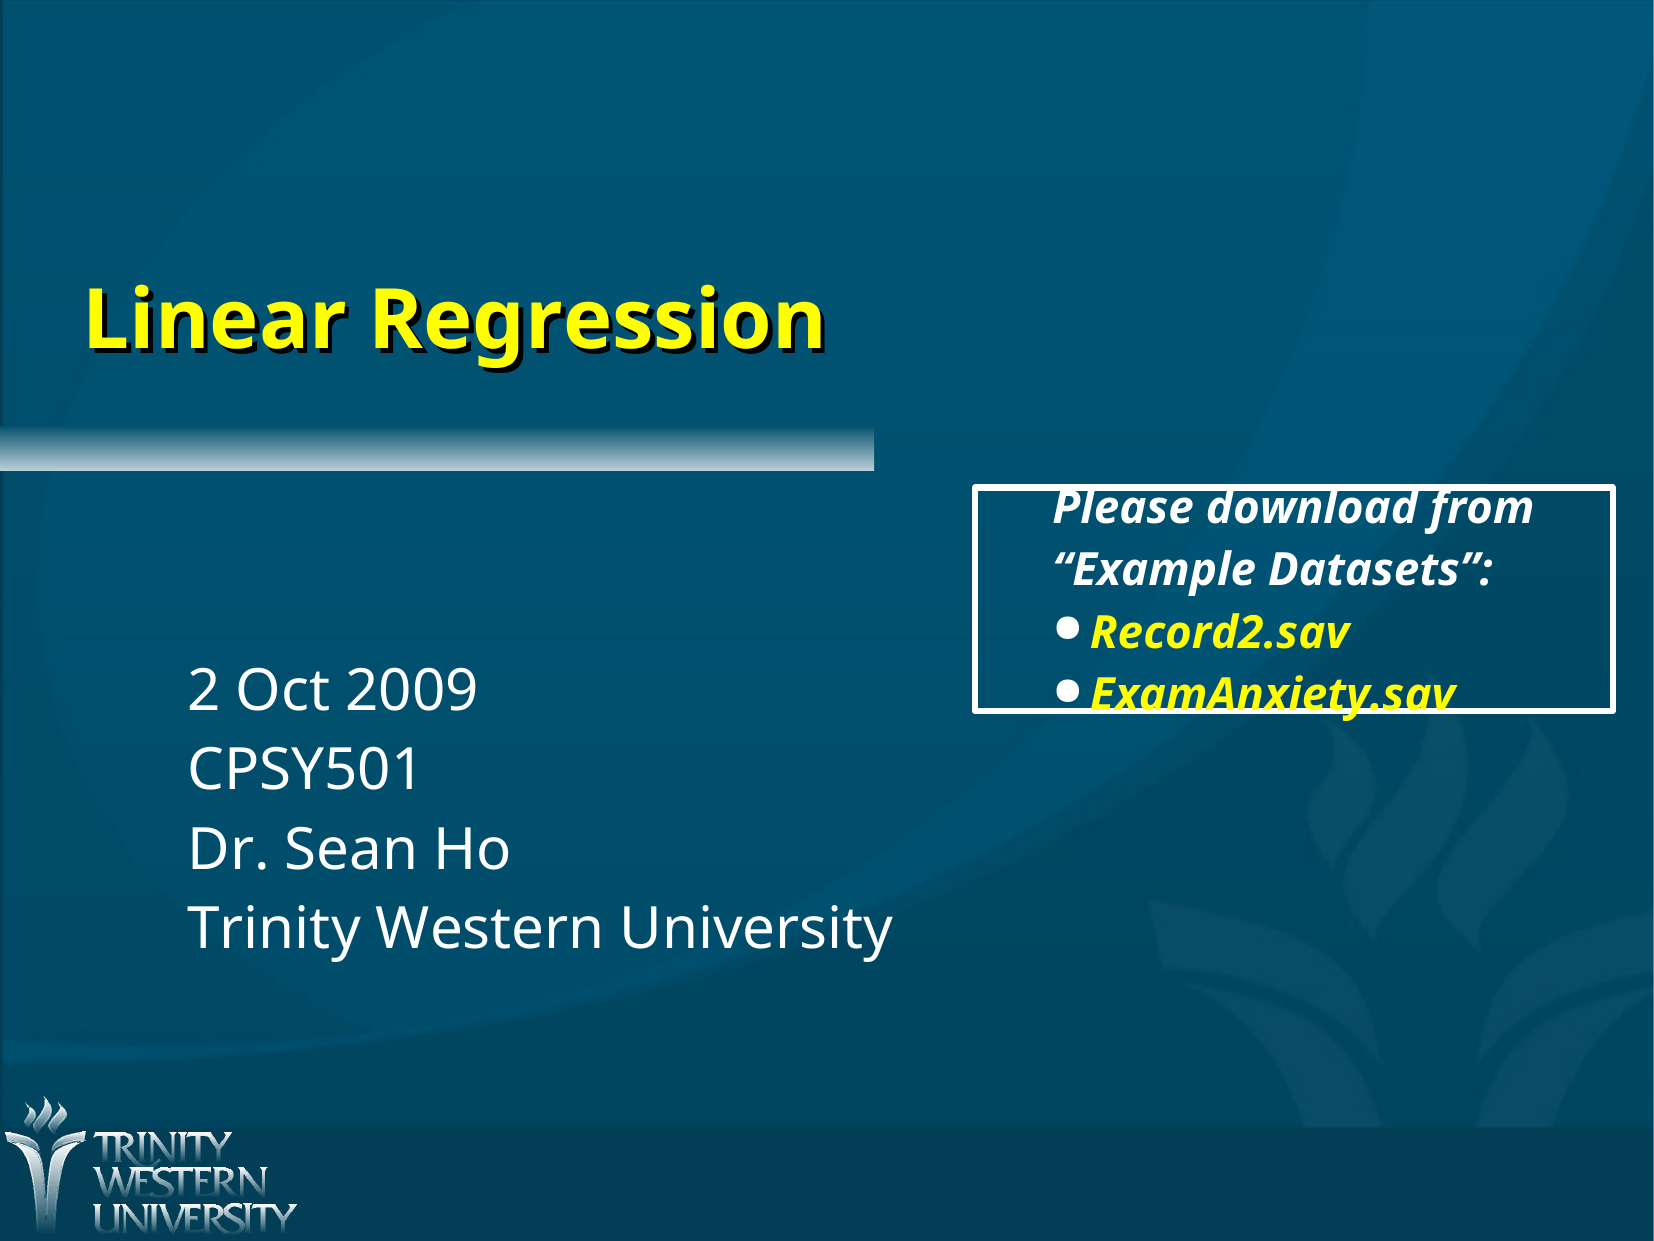

# Linear Regression
Please download from
“Example Datasets”:
Record2.sav
ExamAnxiety.sav
2 Oct 2009
CPSY501
Dr. Sean Ho
Trinity Western University